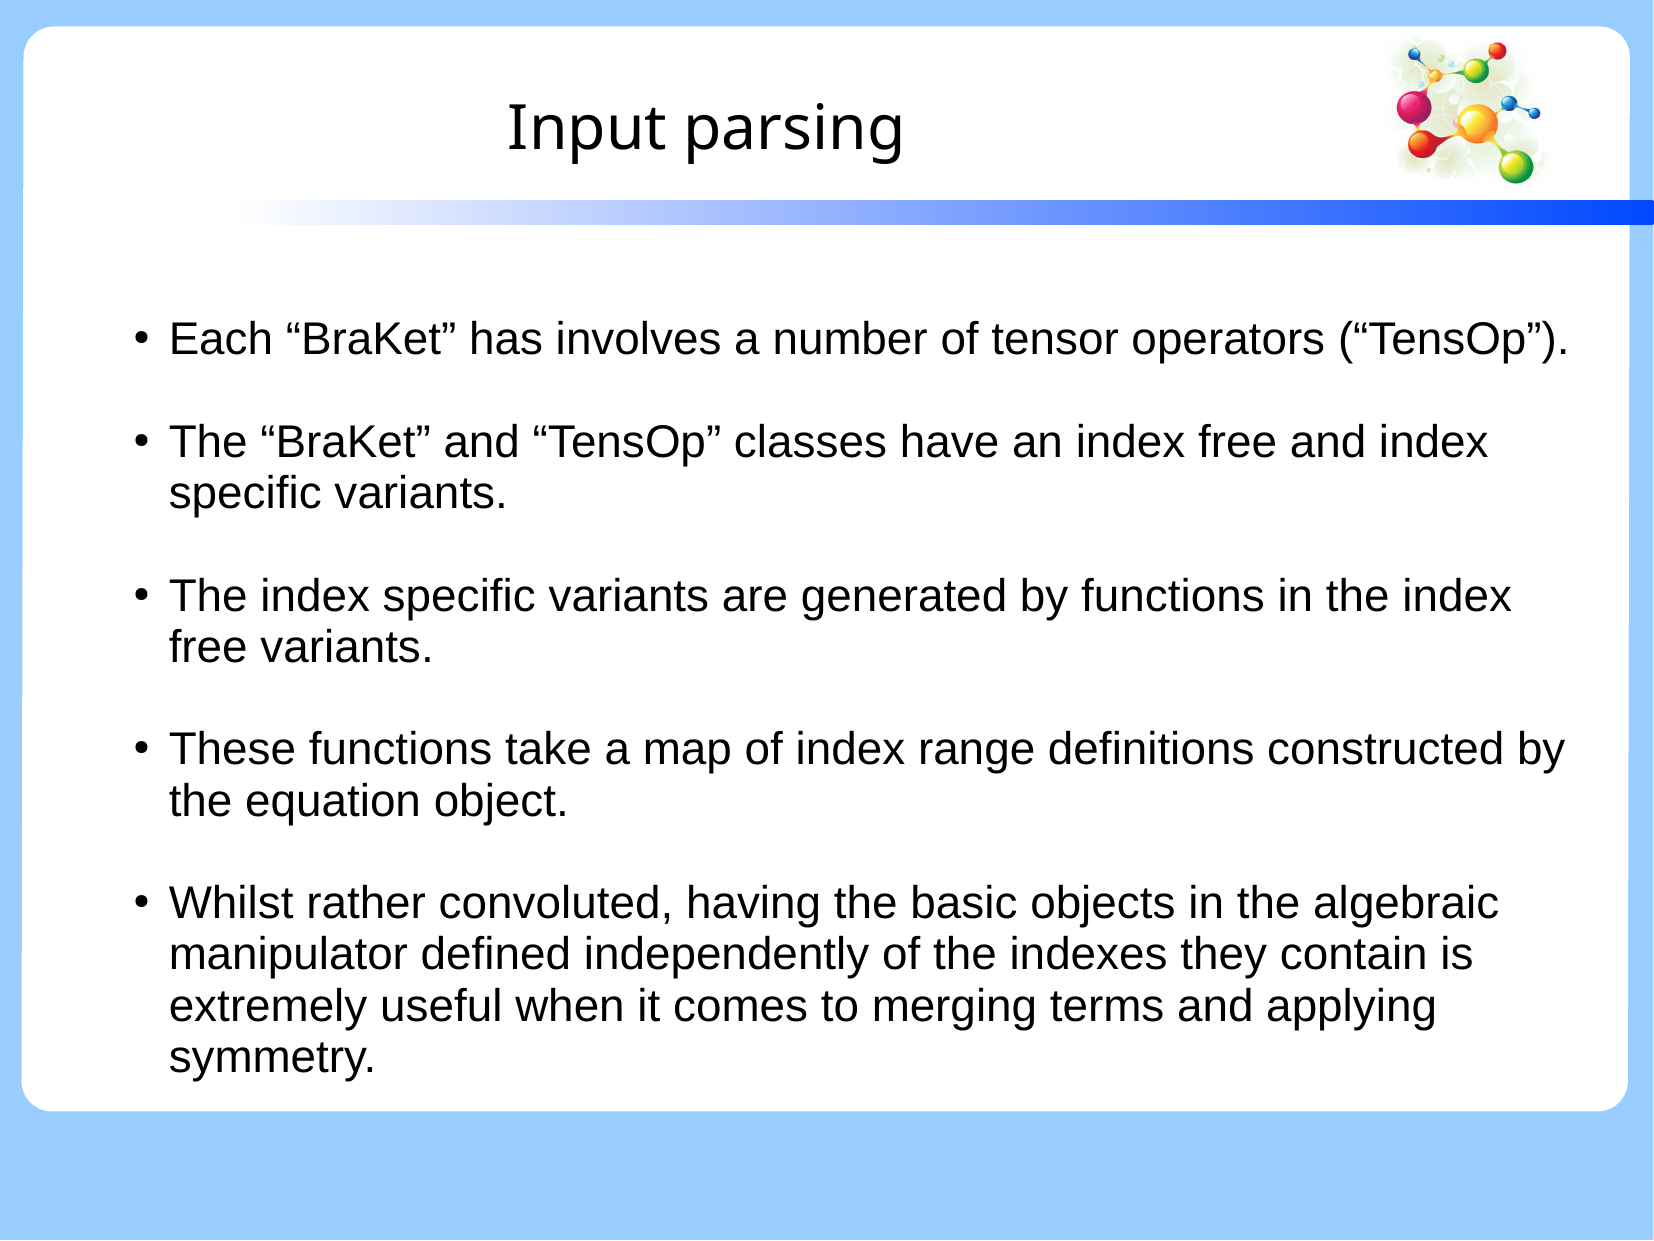

# Input parsing
Each “BraKet” has involves a number of tensor operators (“TensOp”).
The “BraKet” and “TensOp” classes have an index free and index specific variants.
The index specific variants are generated by functions in the index free variants.
These functions take a map of index range definitions constructed by the equation object.
Whilst rather convoluted, having the basic objects in the algebraic manipulator defined independently of the indexes they contain is extremely useful when it comes to merging terms and applying symmetry.